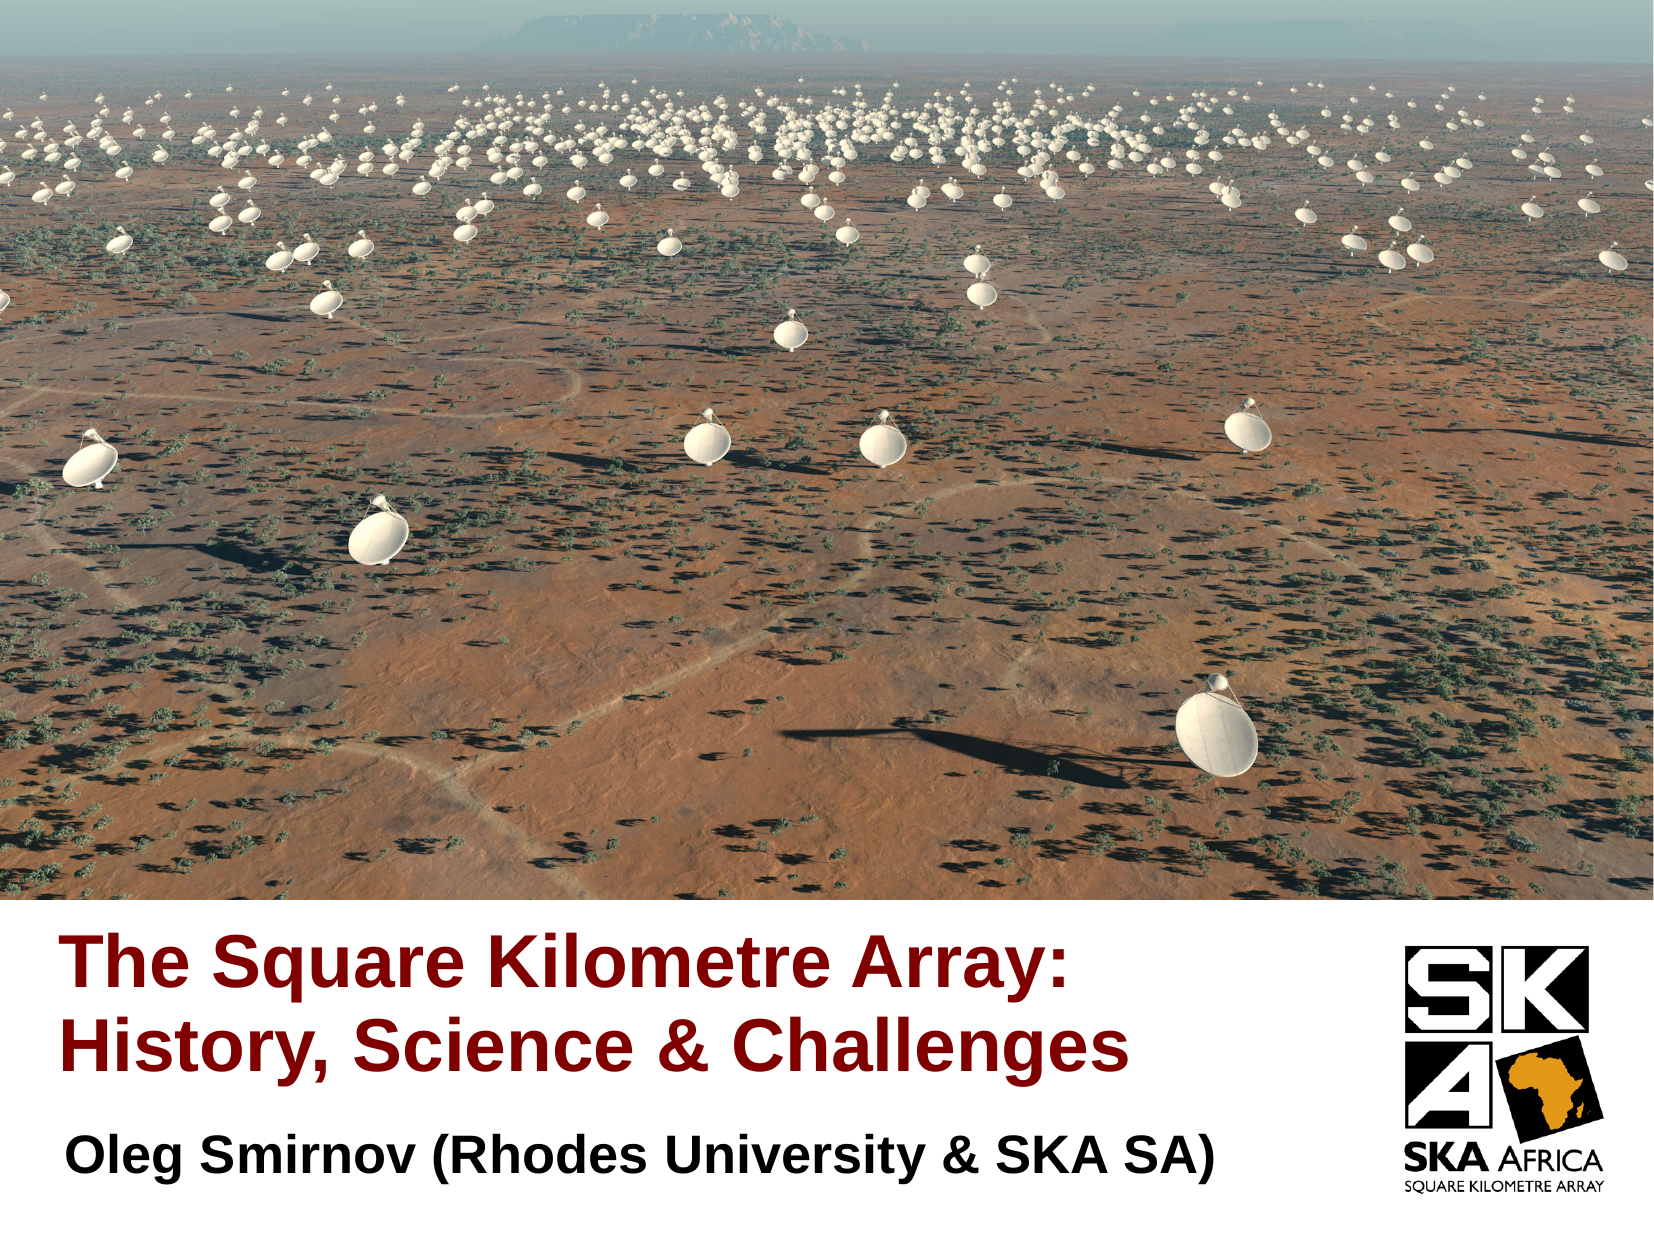

The Square Kilometre Array:
 History, Science & Challenges
# Oleg Smirnov (Rhodes University & SKA SA)